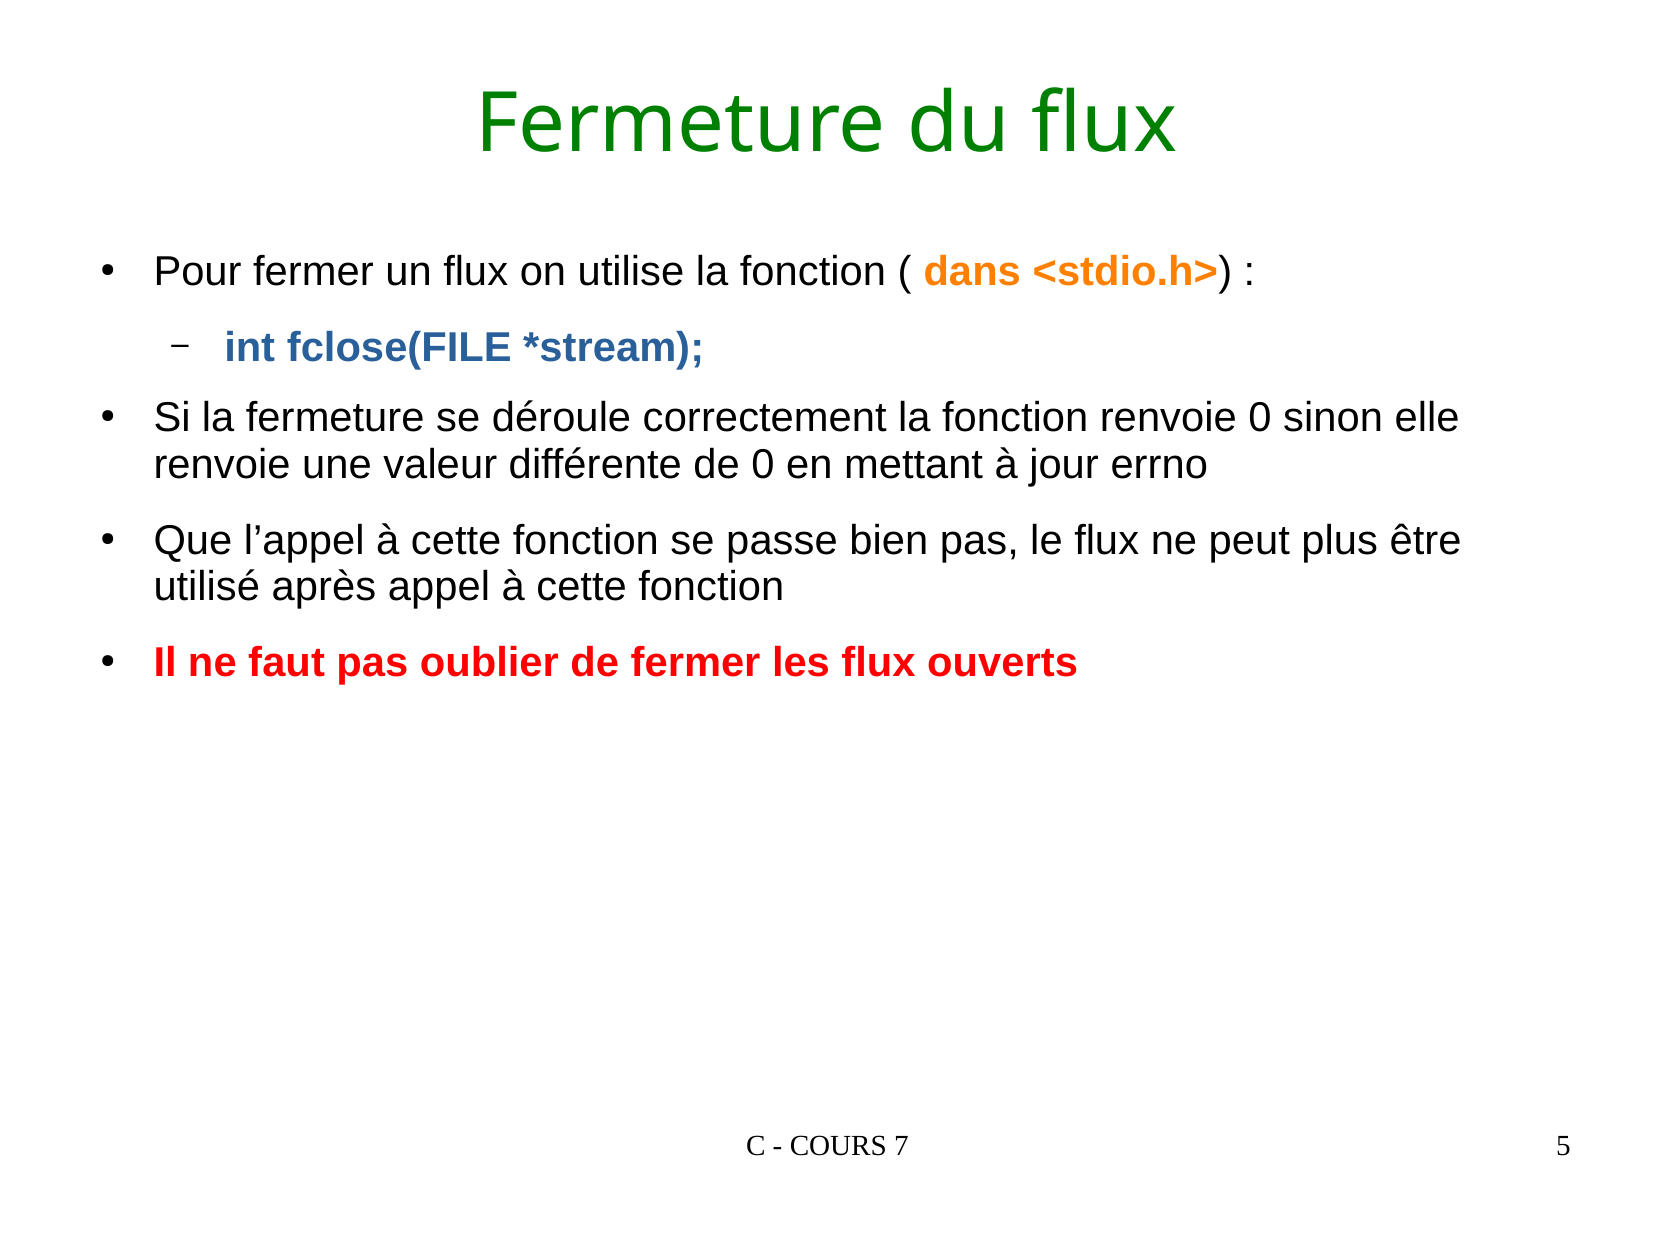

# Fermeture du flux
Pour fermer un flux on utilise la fonction ( dans <stdio.h>) :
int fclose(FILE *stream);
Si la fermeture se déroule correctement la fonction renvoie 0 sinon elle renvoie une valeur différente de 0 en mettant à jour errno
Que l’appel à cette fonction se passe bien pas, le flux ne peut plus être utilisé après appel à cette fonction
Il ne faut pas oublier de fermer les flux ouverts
C - COURS 7
5